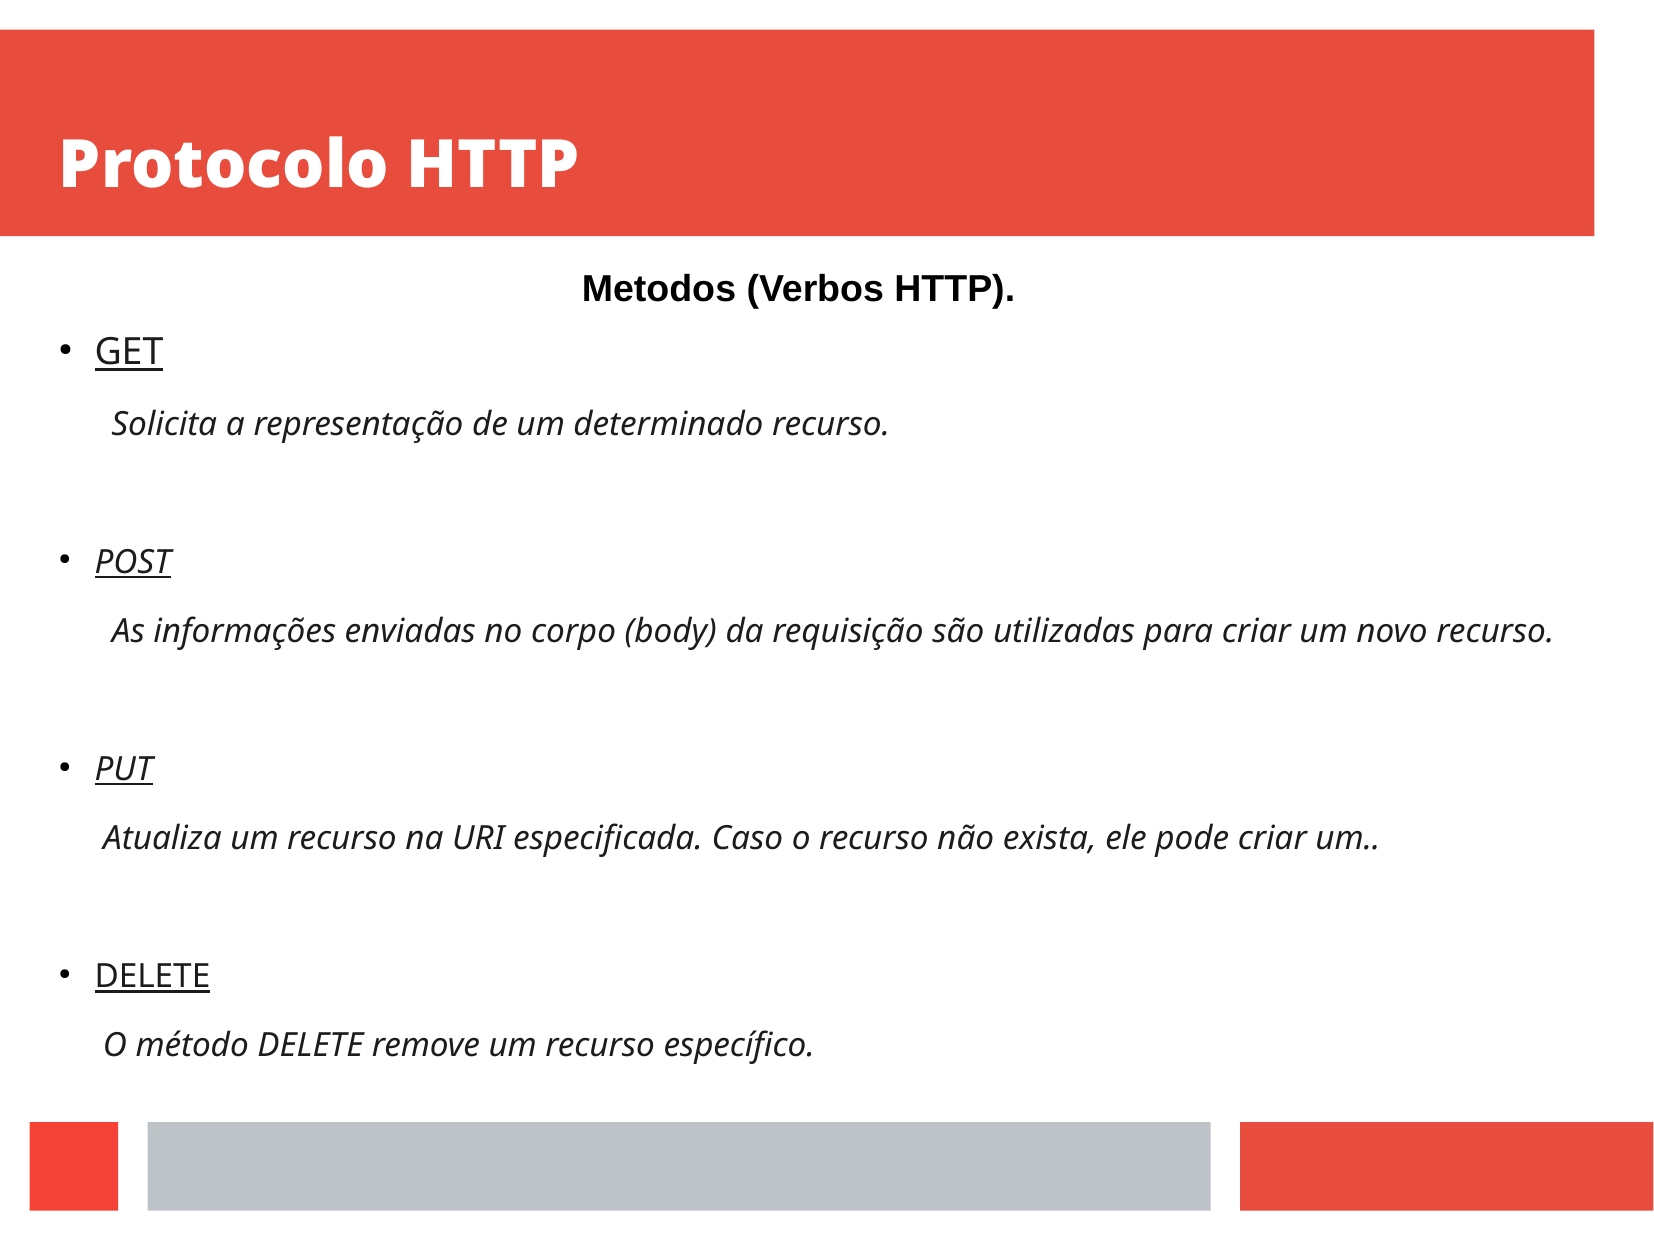

# Protocolo HTTP
Metodos (Verbos HTTP).
GET
 Solicita a representação de um determinado recurso.
POST
 As informações enviadas no corpo (body) da requisição são utilizadas para criar um novo recurso.
PUT
 Atualiza um recurso na URI especificada. Caso o recurso não exista, ele pode criar um..
DELETE
 O método DELETE remove um recurso específico.